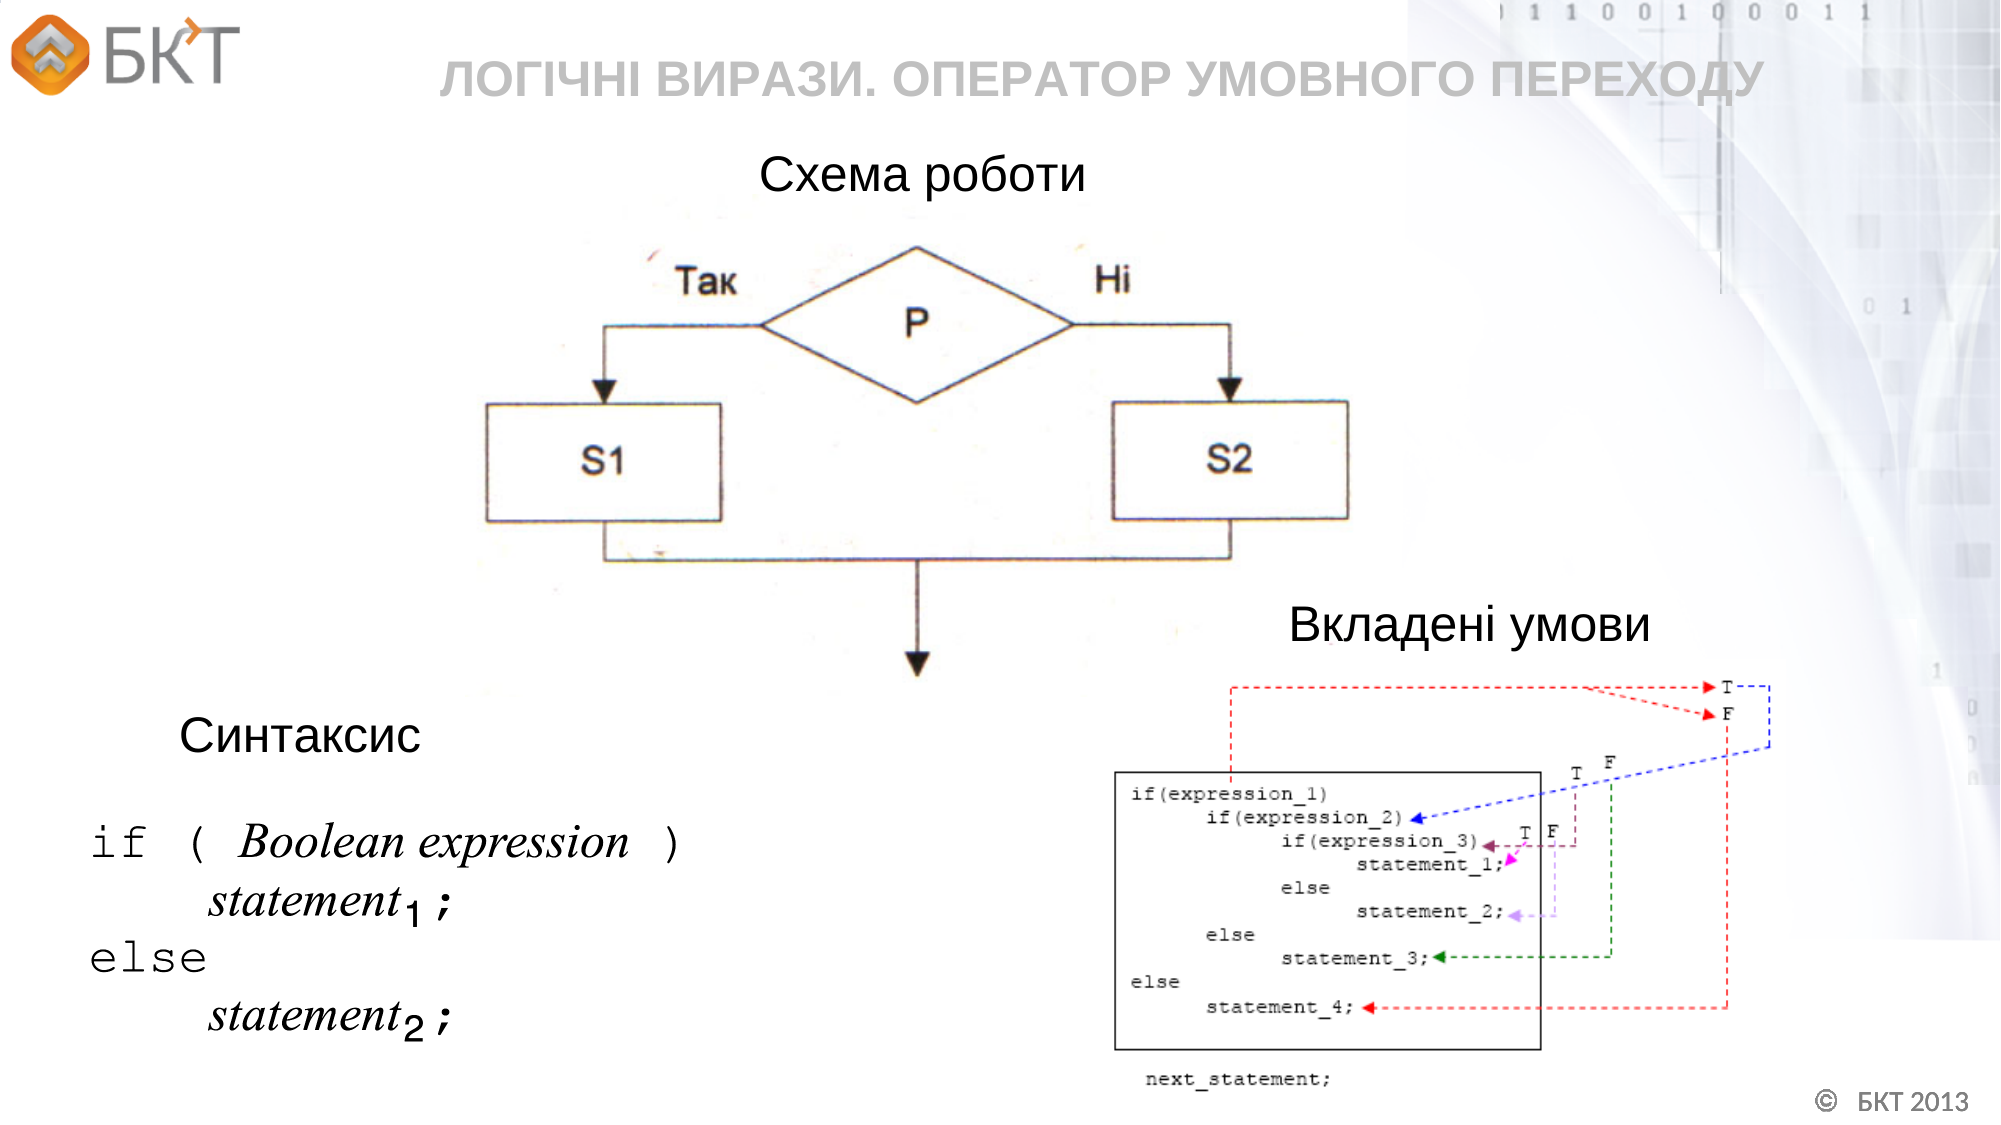

ЛОГІЧНІ ВИРАЗИ. ОПЕРАТОР УМОВНОГО ПЕРЕХОДУ
# Схема роботи
Вкладені умови
Синтаксис
БКТ 2013
БКТ 2013
БКТ 2013